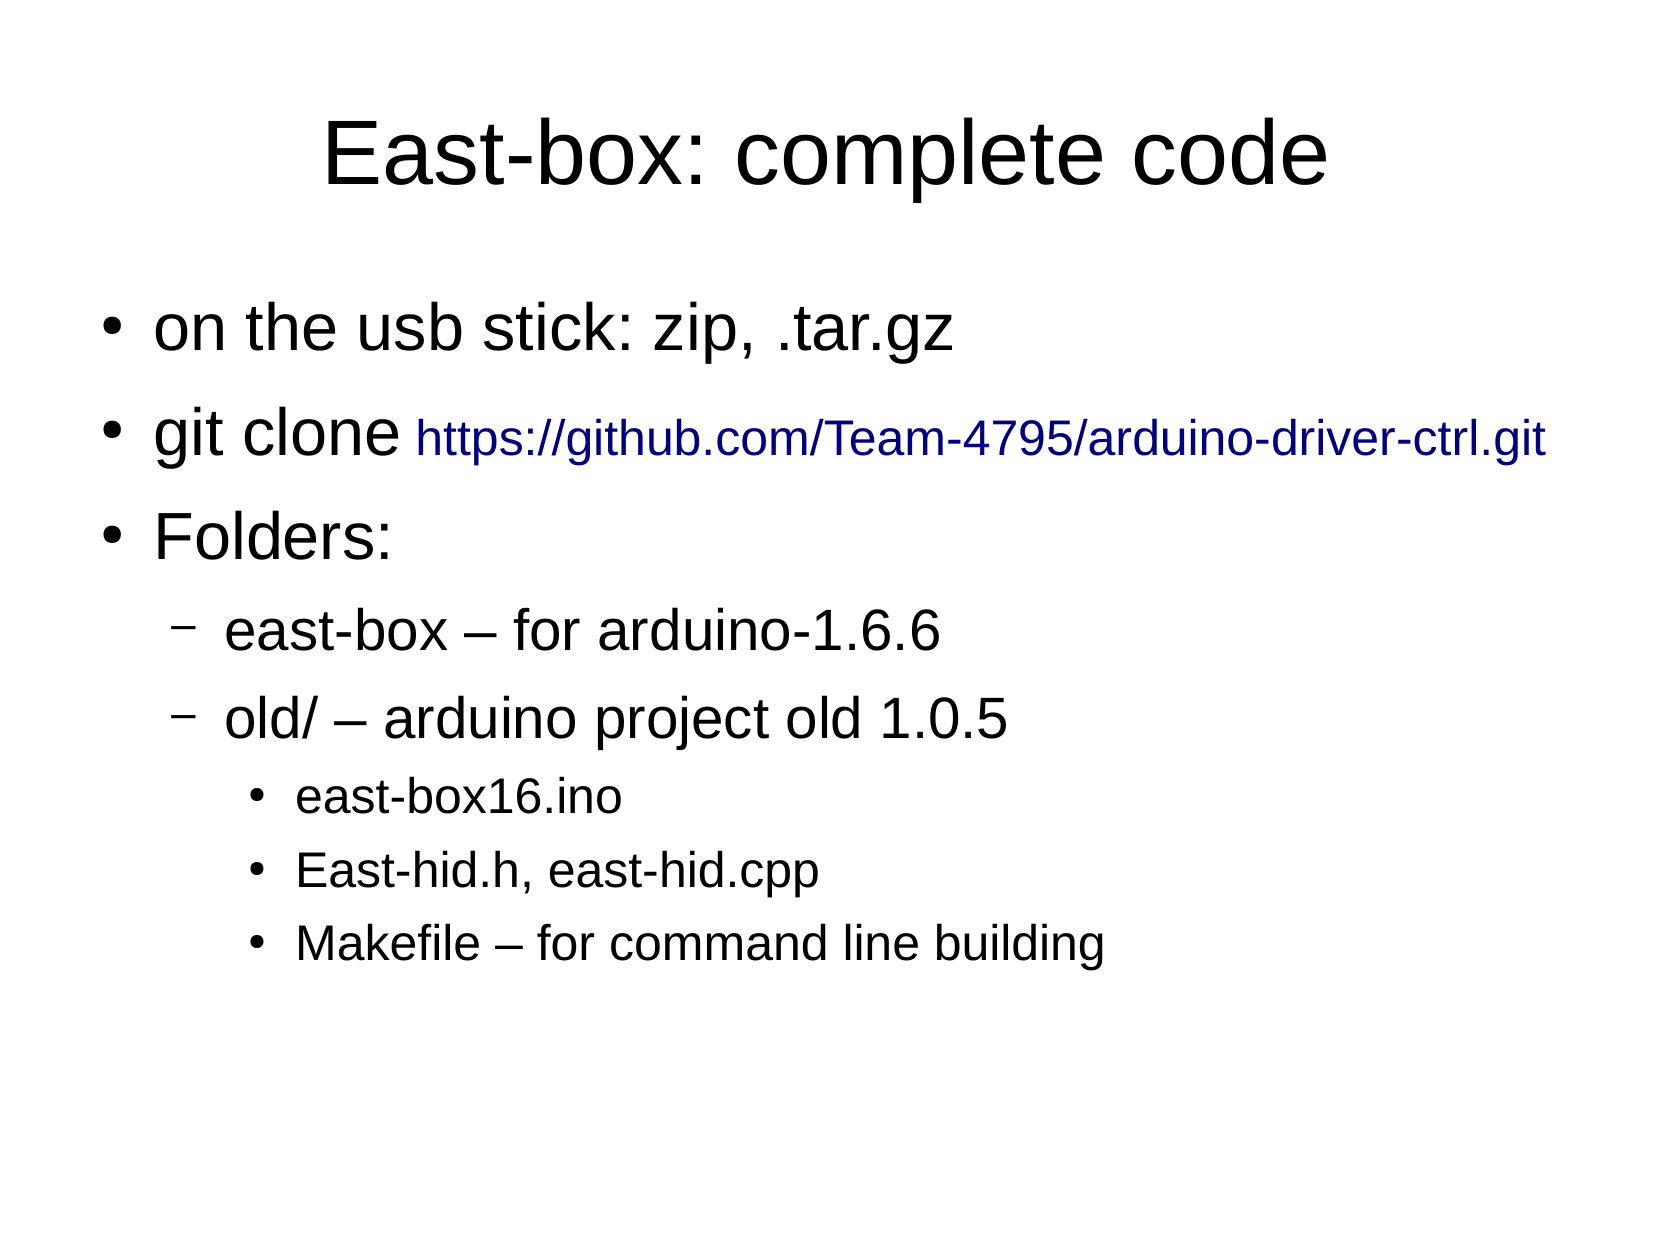

# East-box: complete code
on the usb stick: zip, .tar.gz
git clone https://github.com/Team-4795/arduino-driver-ctrl.git
Folders:
east-box – for arduino-1.6.6
old/ – arduino project old 1.0.5
east-box16.ino
East-hid.h, east-hid.cpp
Makefile – for command line building